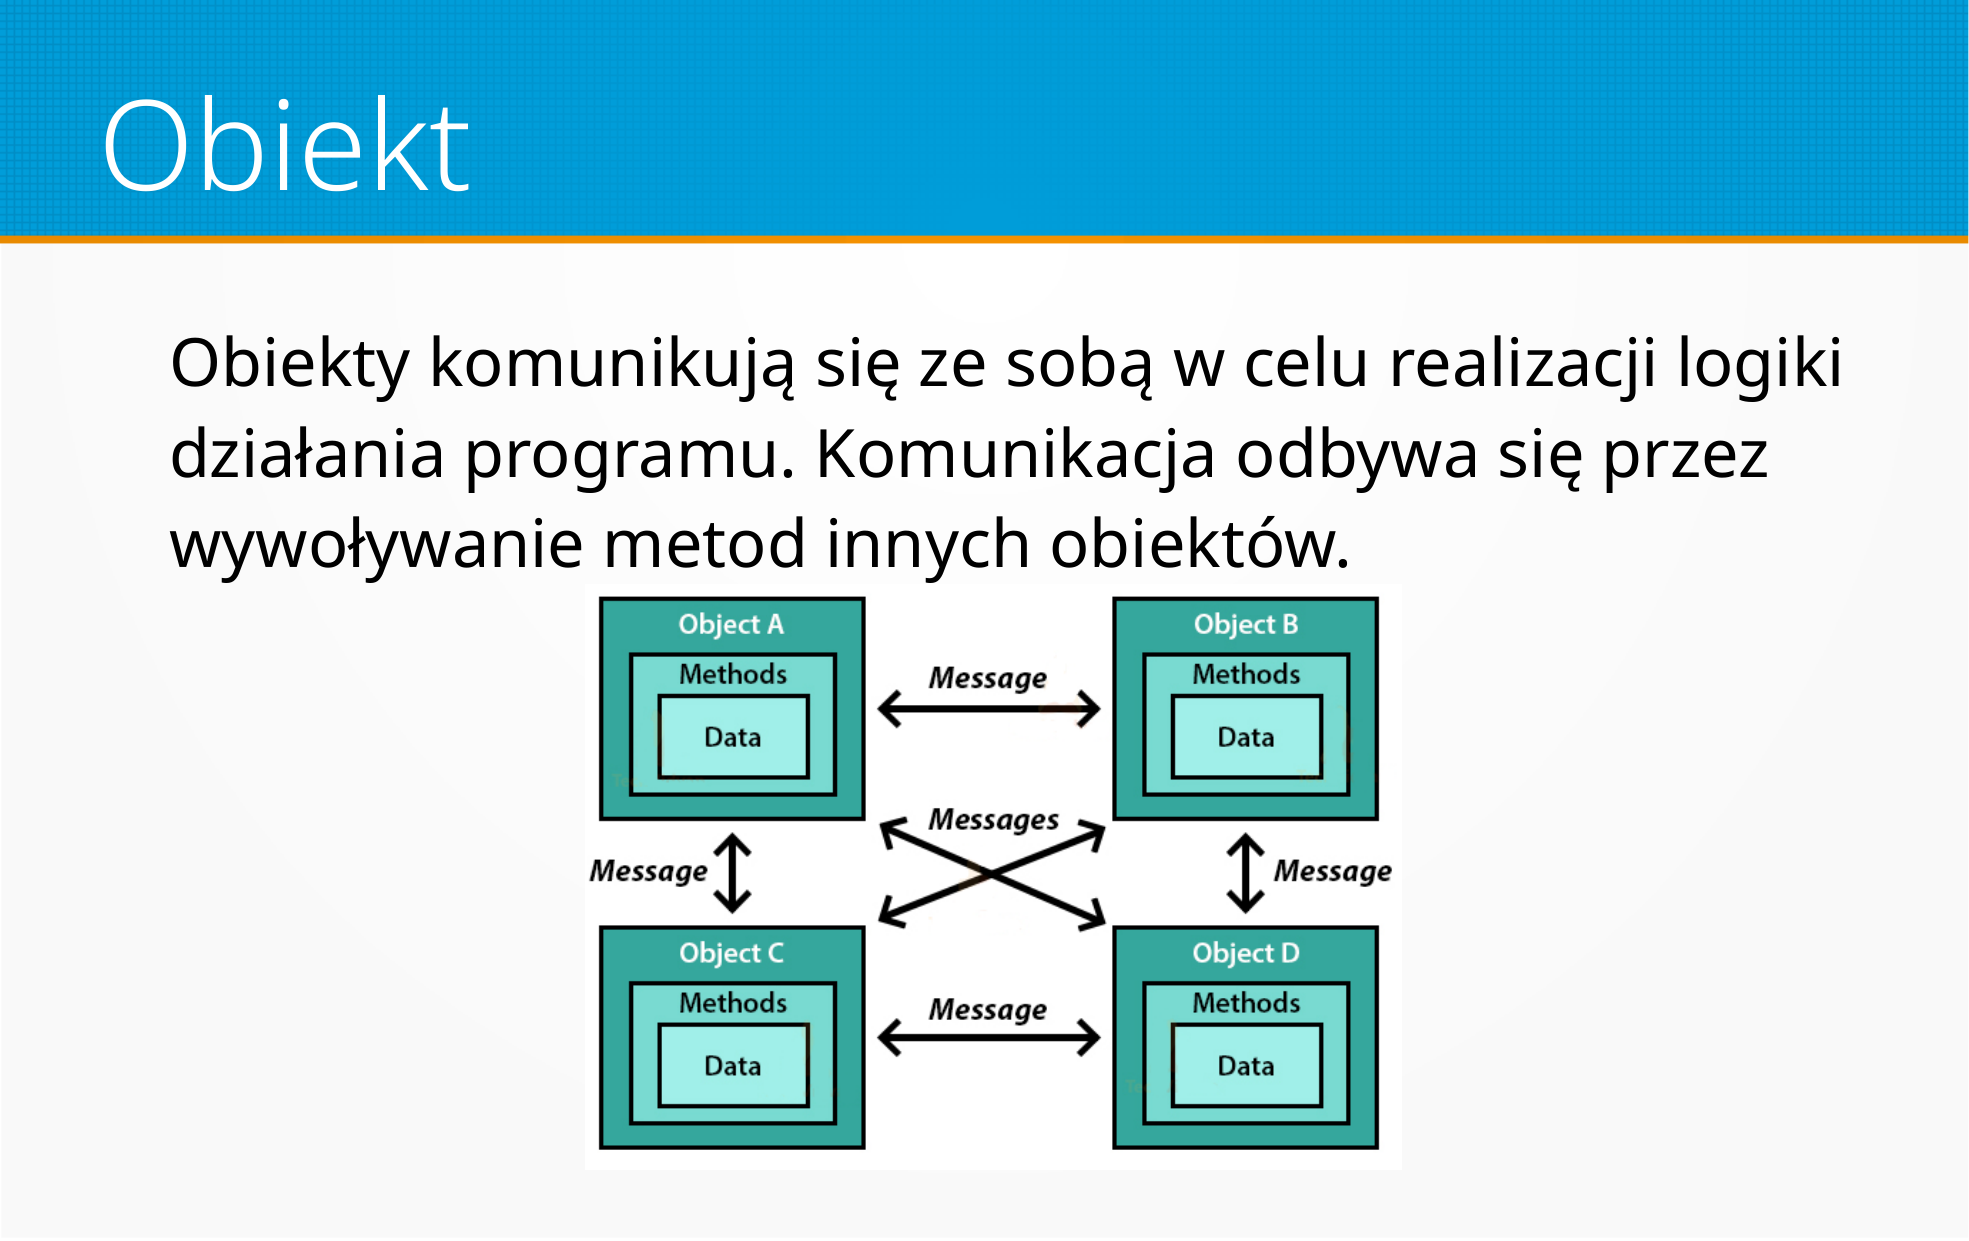

# Obiekt
Obiekty komunikują się ze sobą w celu realizacji logiki działania programu. Komunikacja odbywa się przez wywoływanie metod innych obiektów.